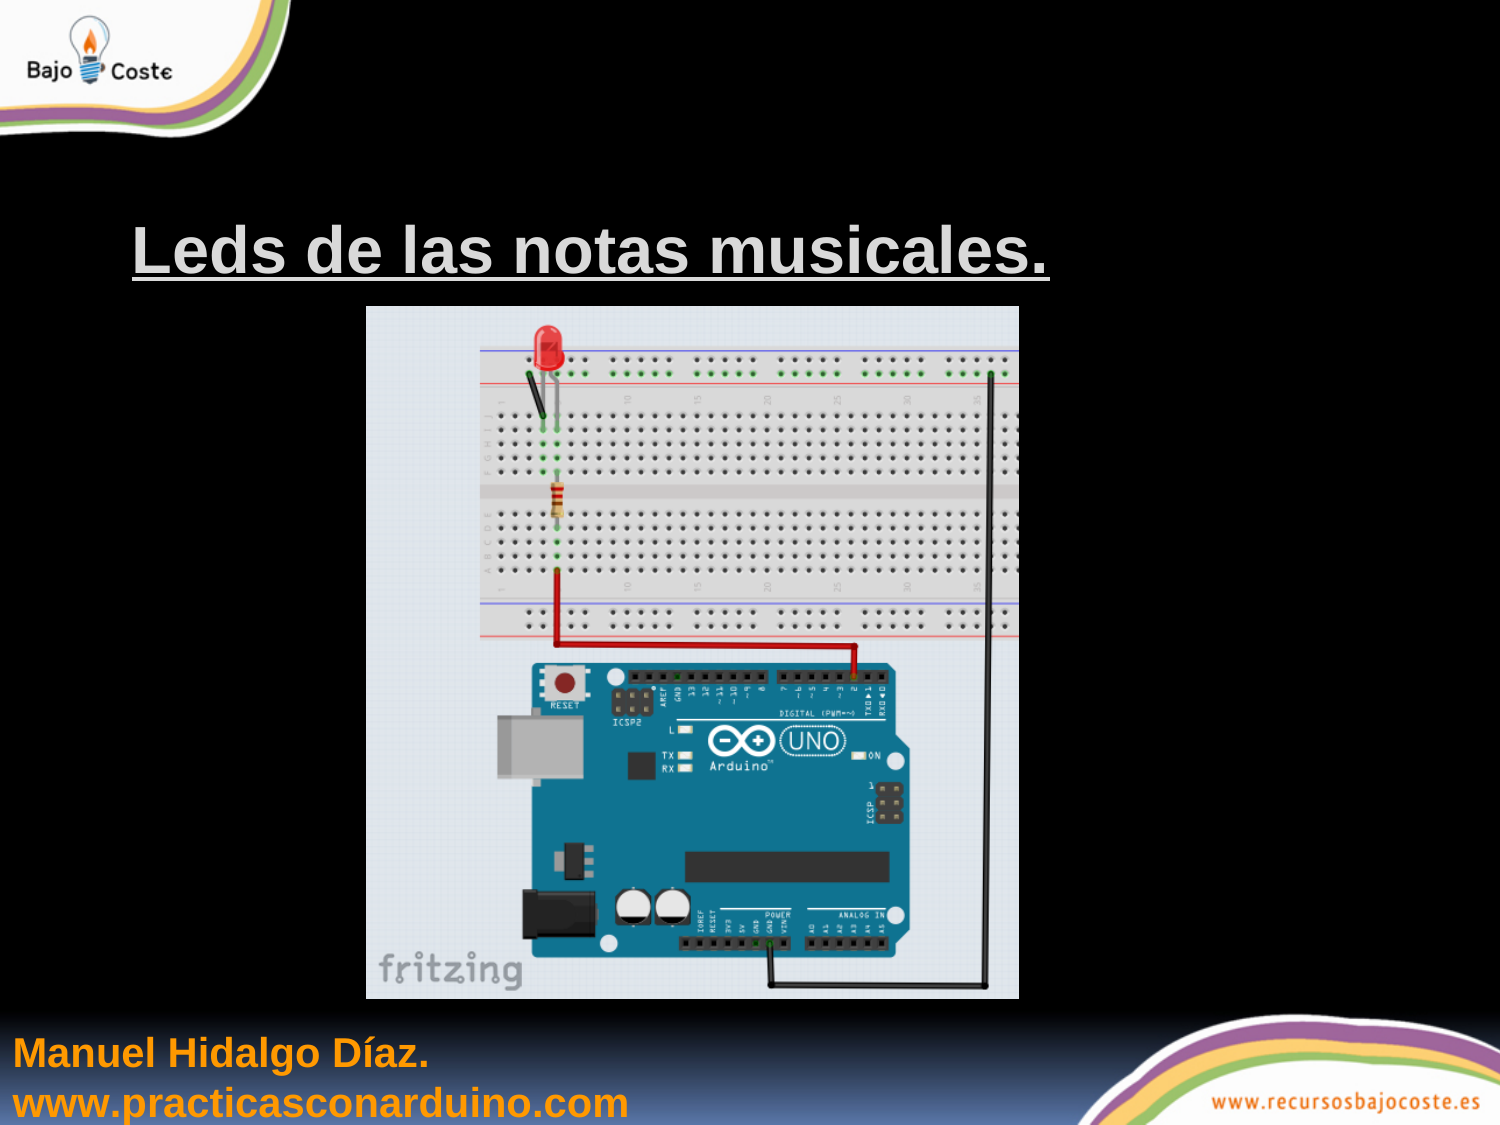

Leds de las notas musicales.
Manuel Hidalgo Díaz.
www.practicasconarduino.com